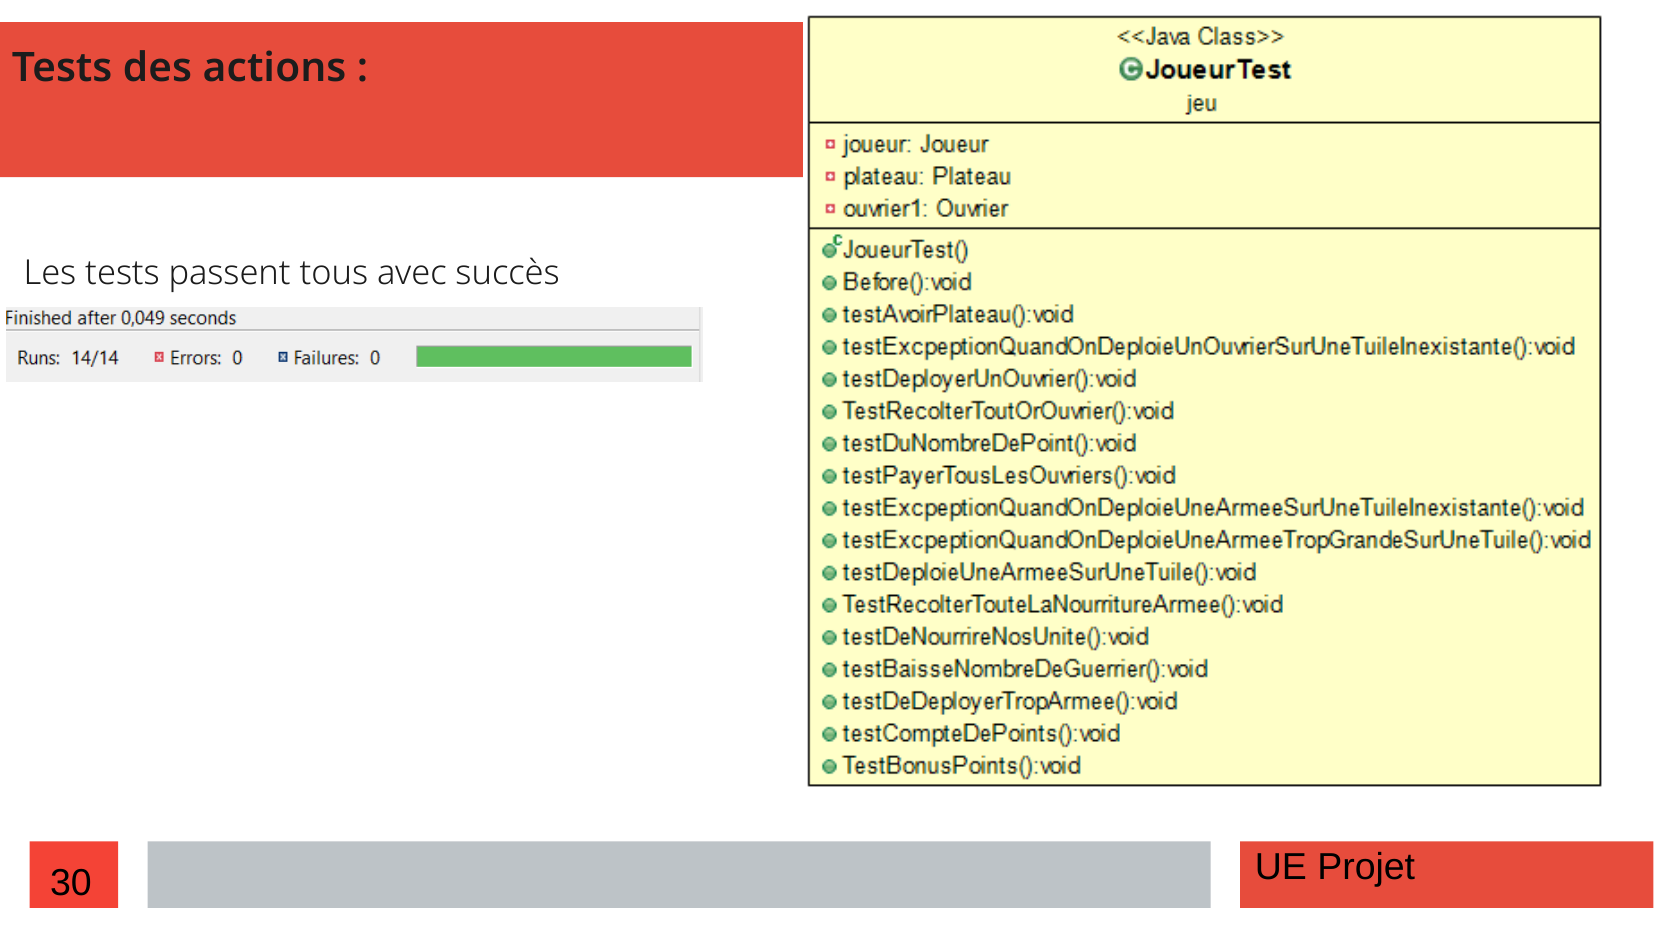

# Tests des actions :
Les tests passent tous avec succès
UE Projet
30